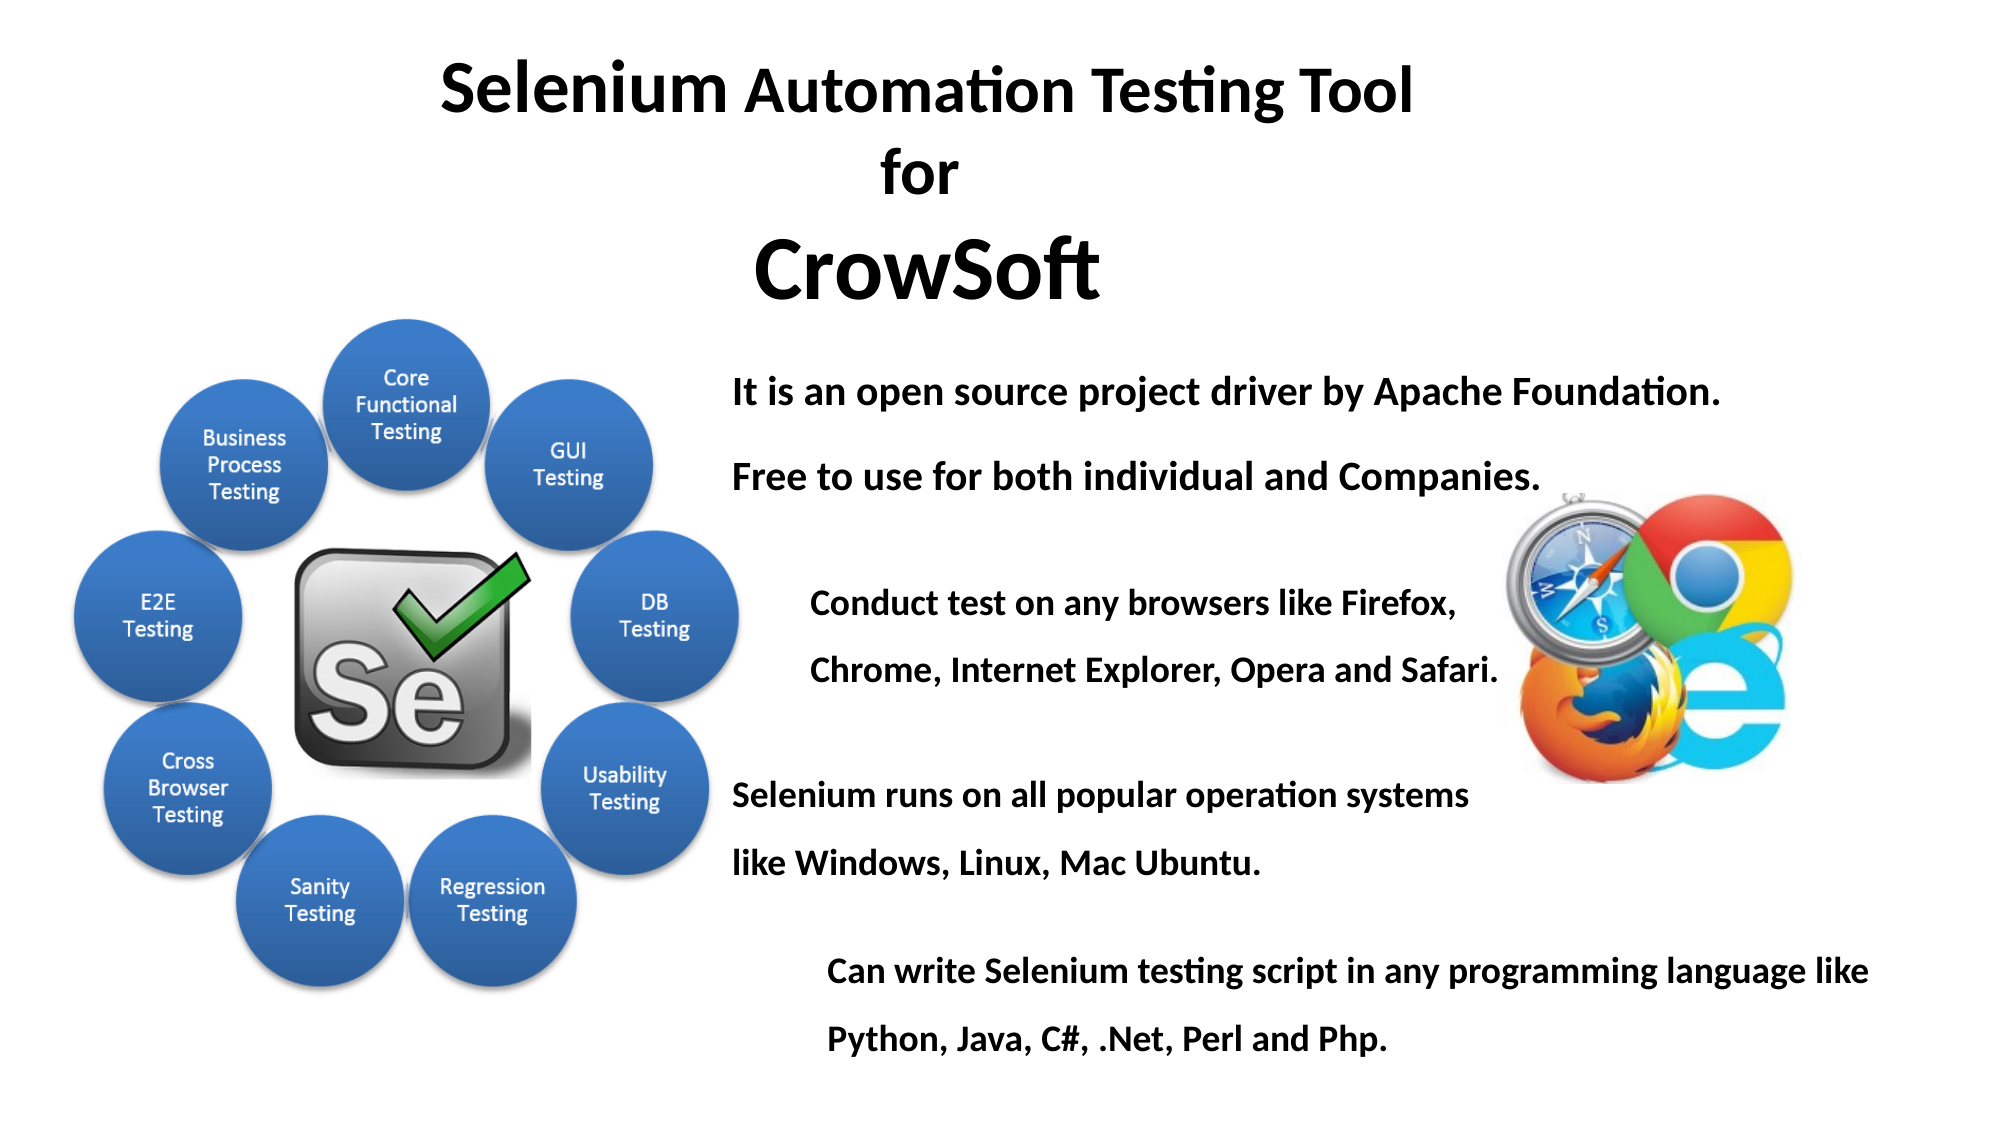

Selenium Automation Testing Tool
for
CrowSoft
It is an open source project driver by Apache Foundation.
Free to use for both individual and Companies.
Conduct test on any browsers like Firefox,
Chrome, Internet Explorer, Opera and Safari.
Selenium runs on all popular operation systems like Windows, Linux, Mac Ubuntu.
Can write Selenium testing script in any programming language like Python, Java, C#, .Net, Perl and Php.